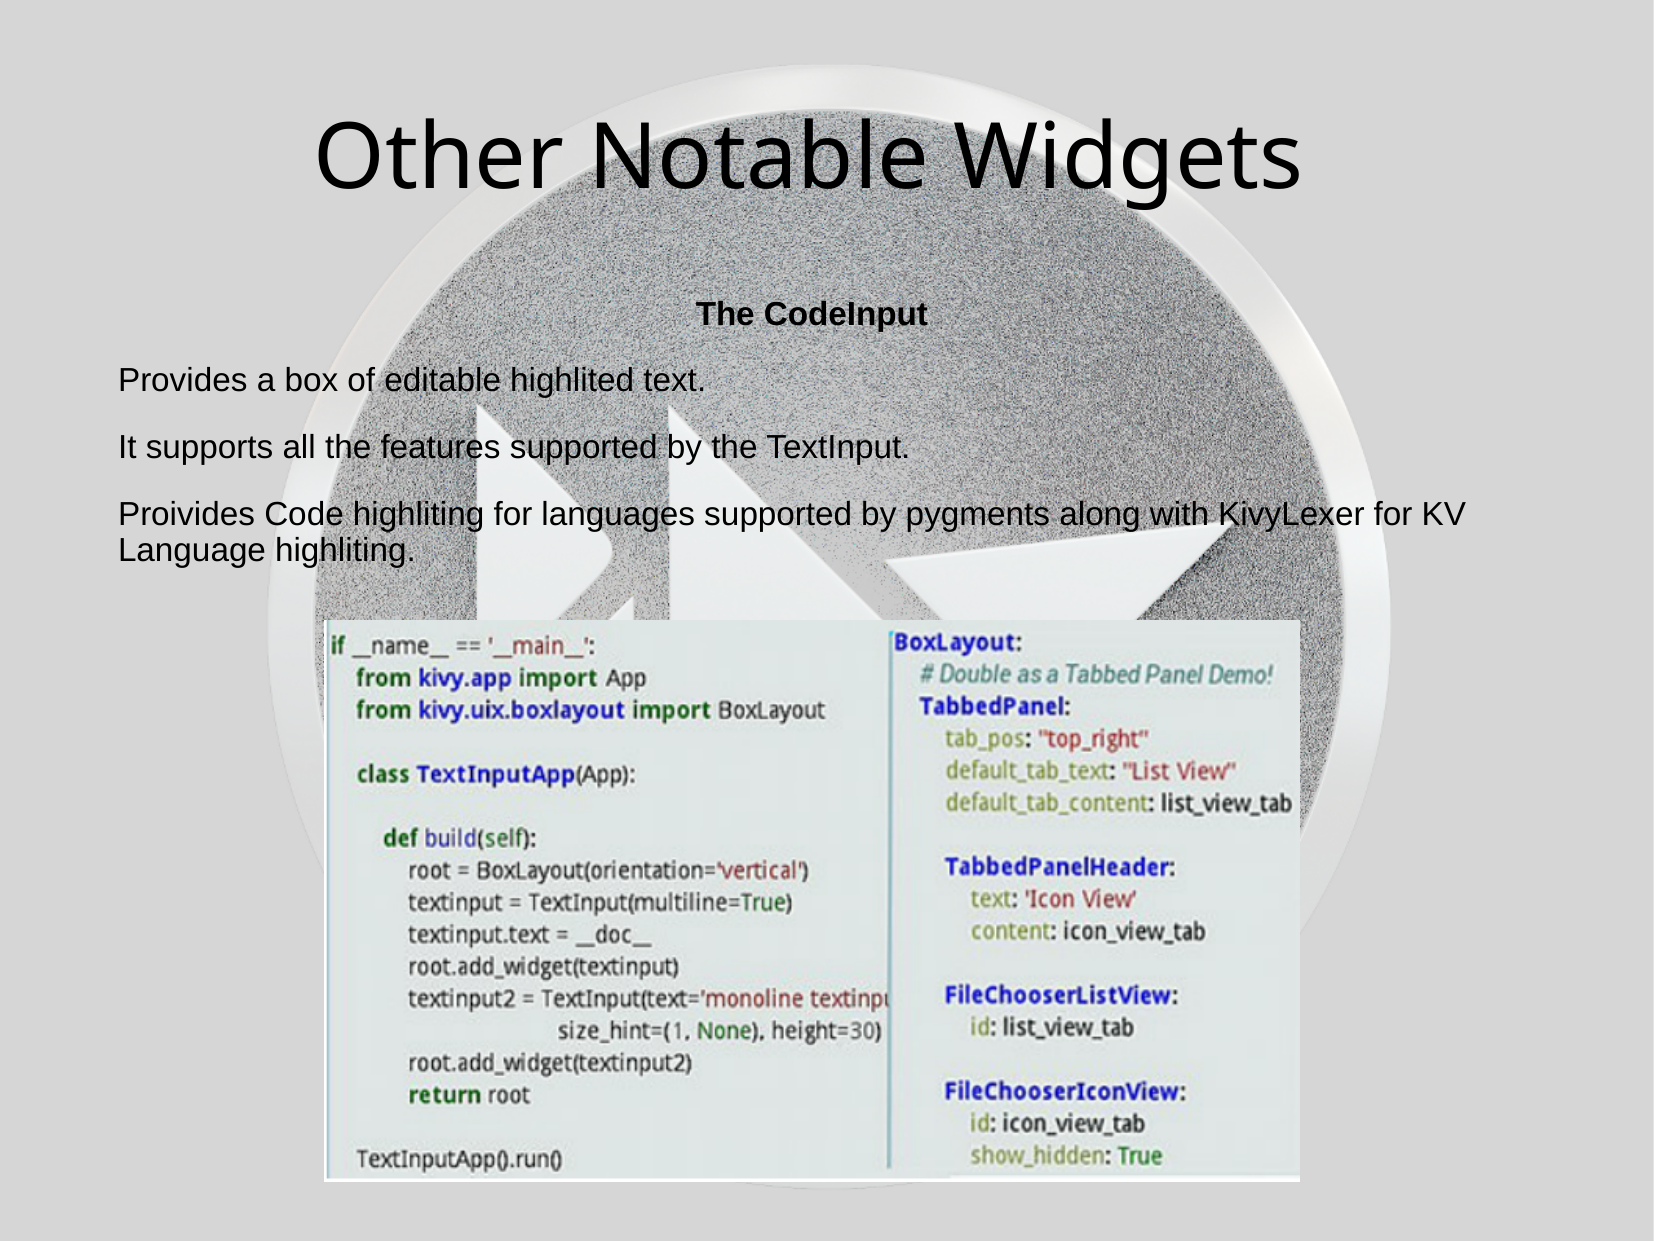

# Other Notable Widgets
The CodeInput
Provides a box of editable highlited text.
It supports all the features supported by the TextInput.
Proivides Code highliting for languages supported by pygments along with KivyLexer for KV Language highliting.